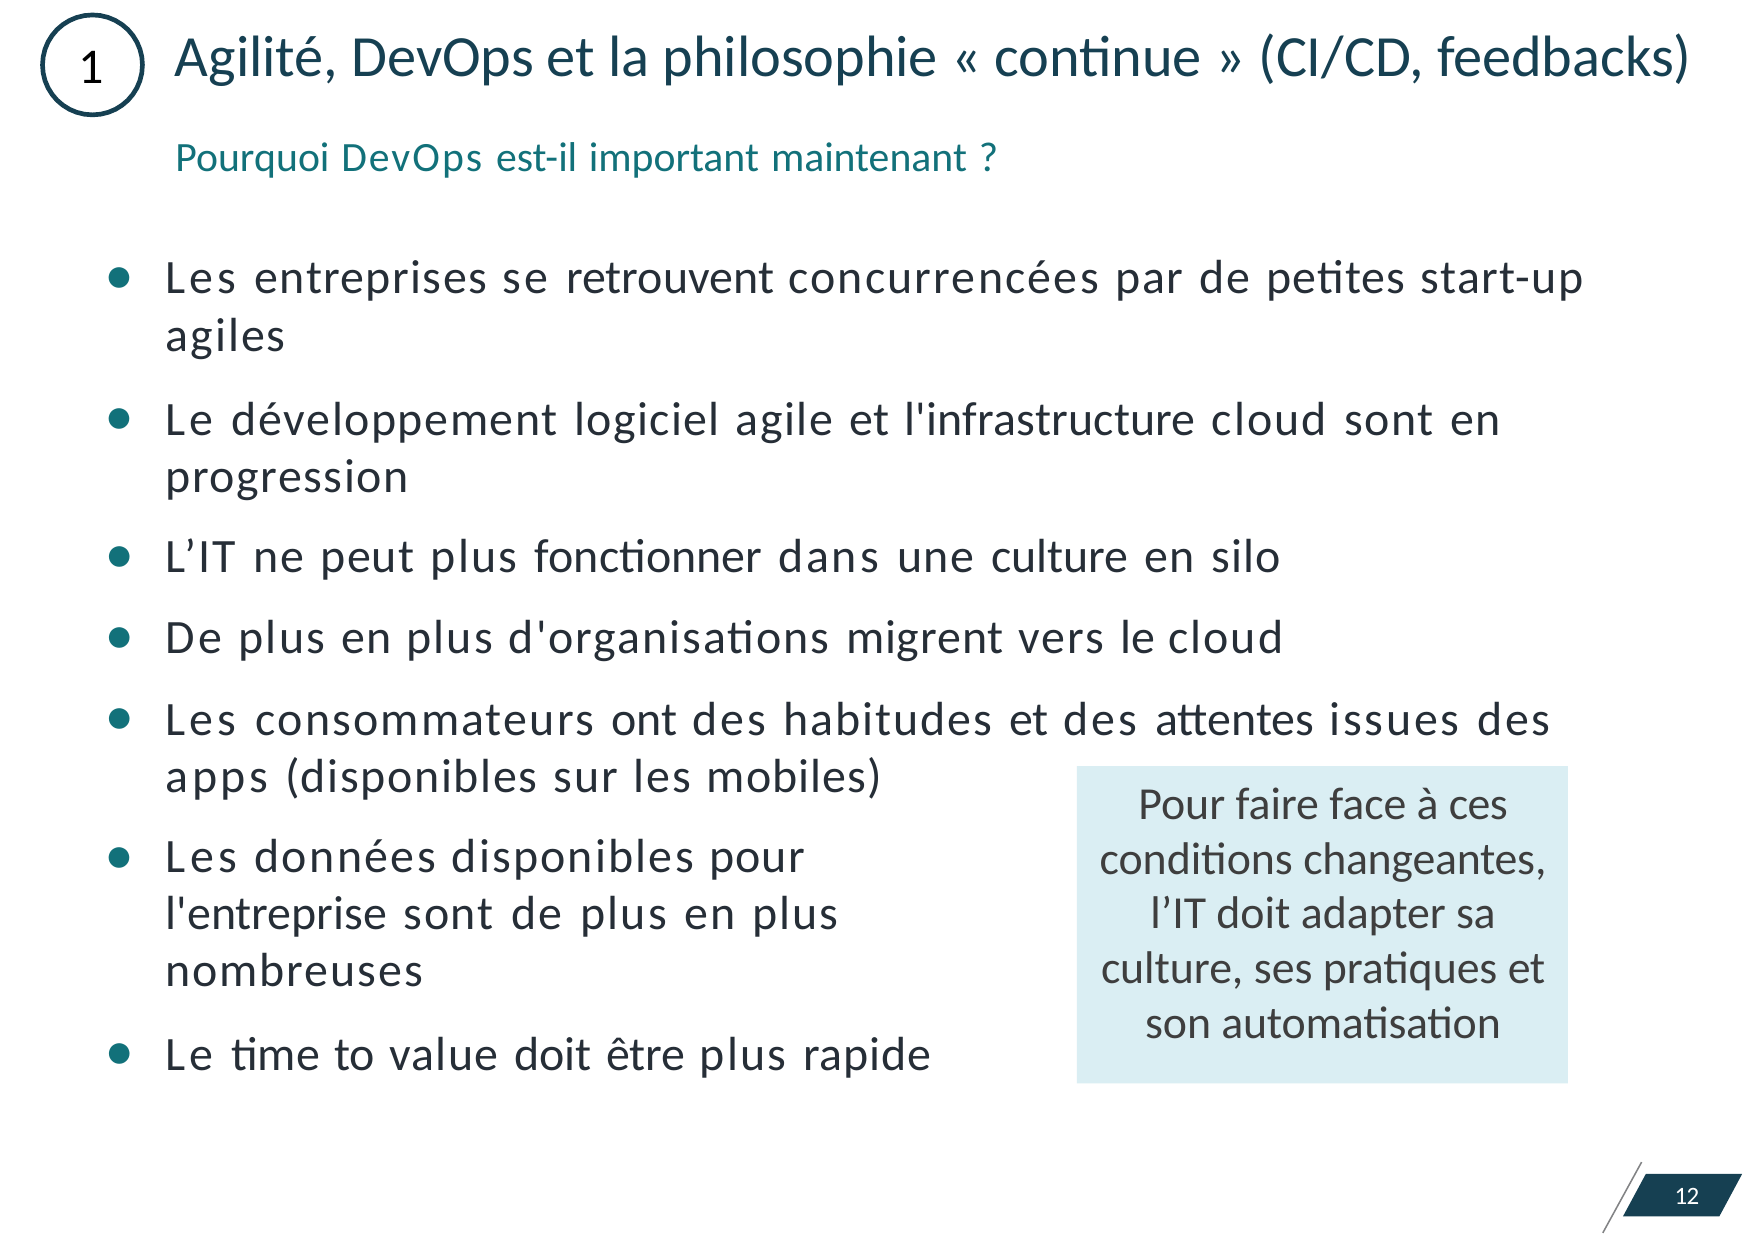

# Agilité, DevOps et la philosophie « continue » (CI/CD, feedbacks)
1
Pourquoi DevOps est-il important maintenant ?
Les entreprises se retrouvent concurrencées par de petites start-up agiles
Le développement logiciel agile et l'infrastructure cloud sont en progression
L’IT ne peut plus fonctionner dans une culture en silo
De plus en plus d'organisations migrent vers le cloud
Les consommateurs ont des habitudes et des attentes issues des
apps (disponibles sur les mobiles)
Les données disponibles pour l'entreprise sont de plus en plus nombreuses
Le time to value doit être plus rapide
Pour faire face à ces conditions changeantes, l’IT doit adapter sa culture, ses pratiques et son automatisation